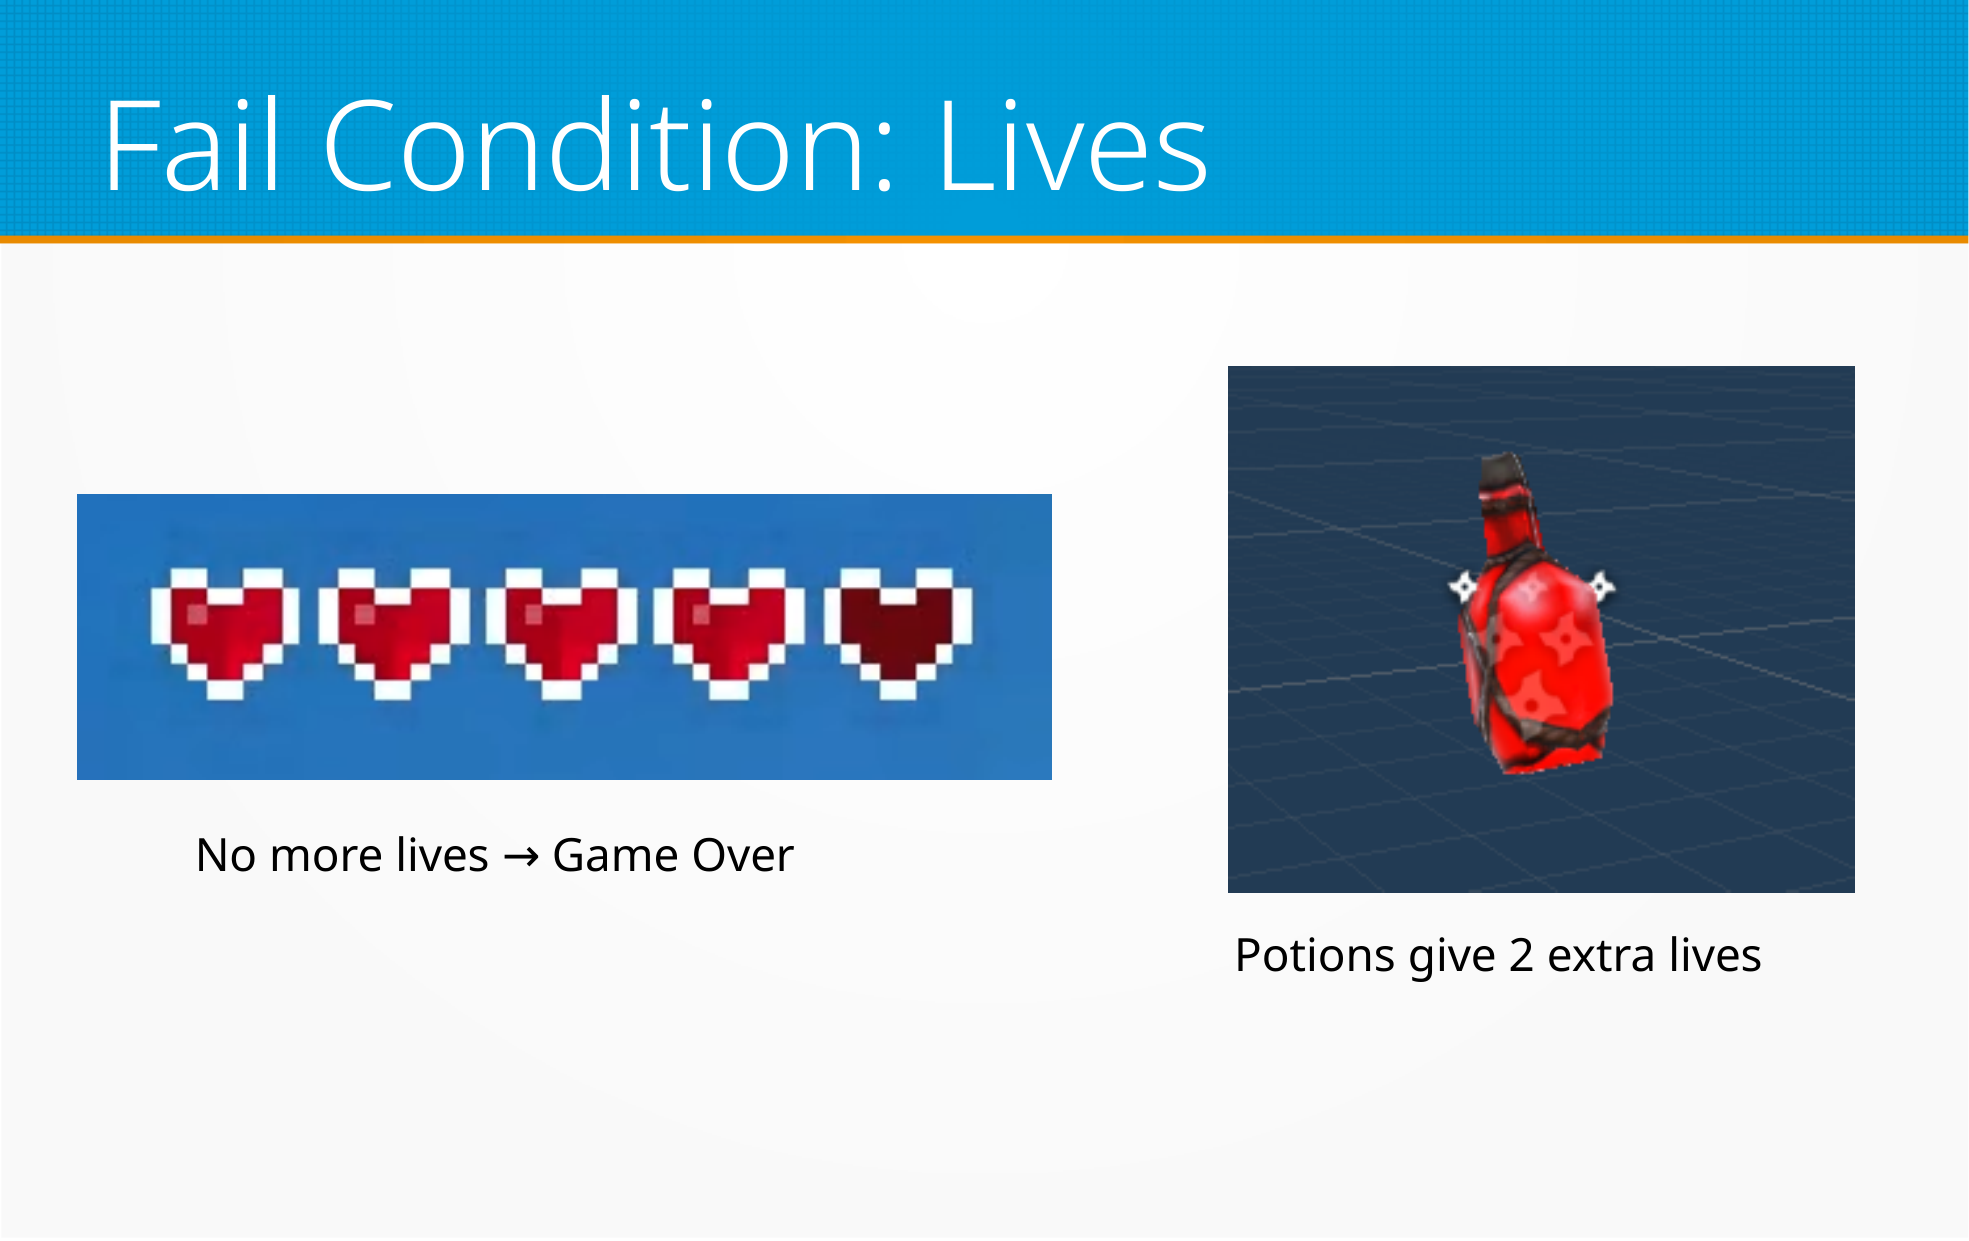

# Fail Condition: Lives
No more lives → Game Over
Potions give 2 extra lives